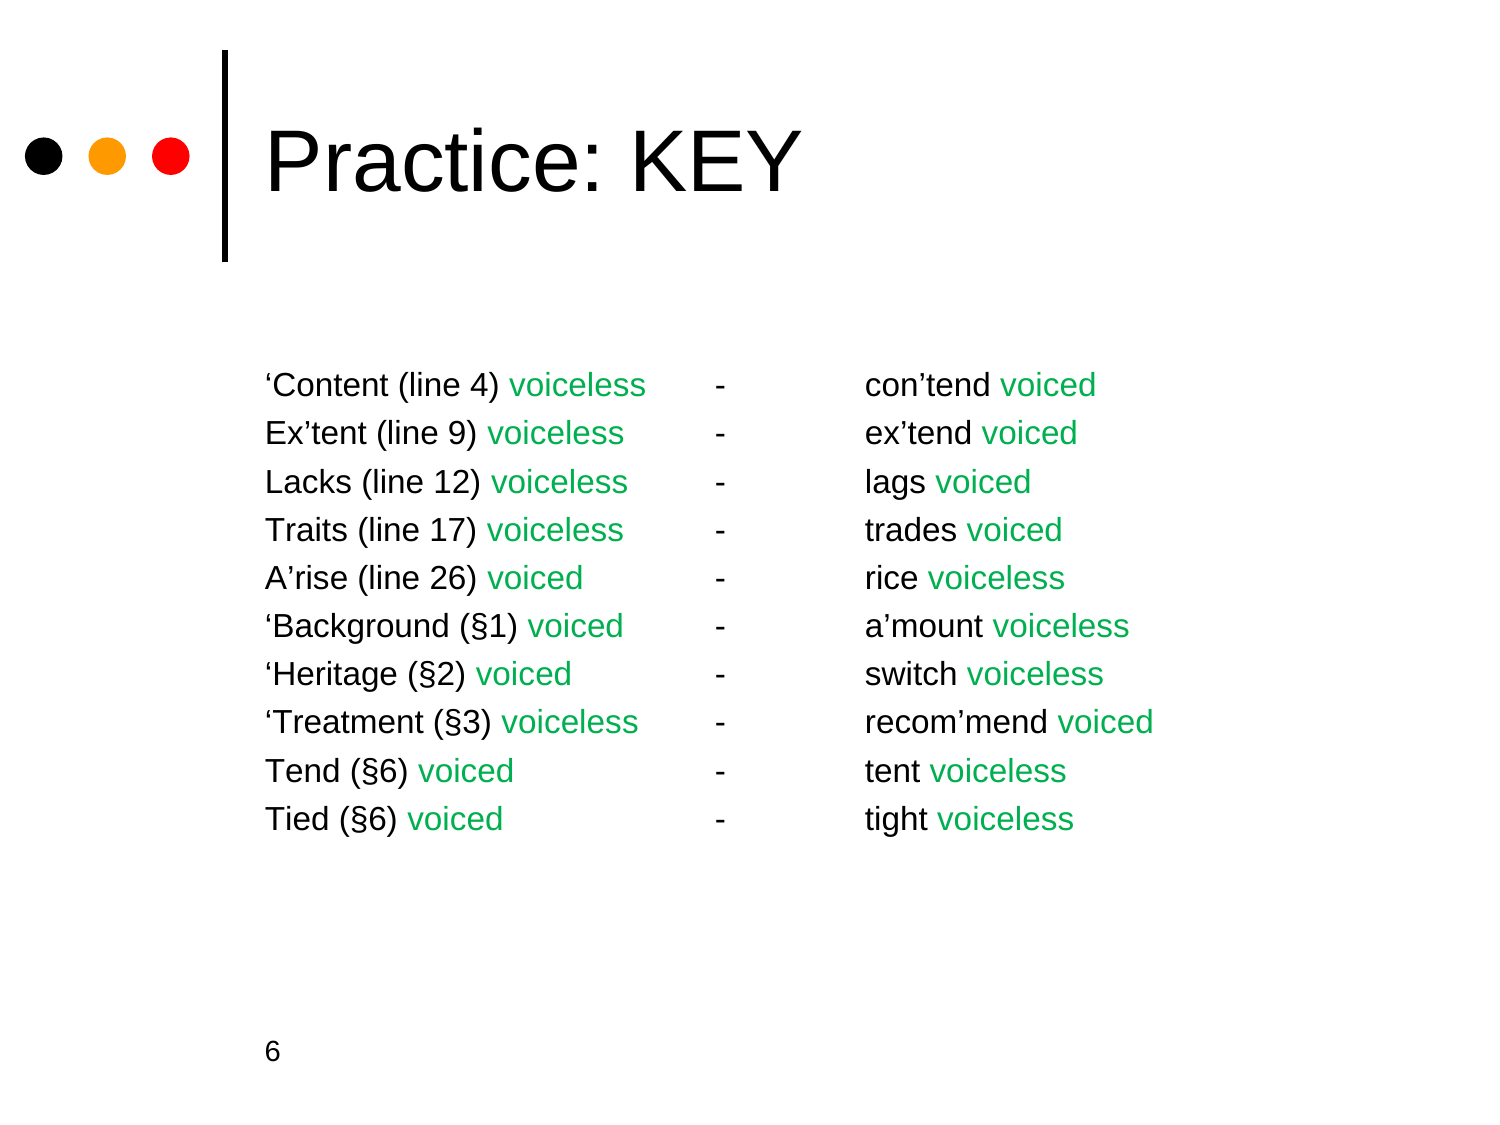

# Practice: KEY
‘Content (line 4) voiceless	-	con’tend voiced
Ex’tent (line 9) voiceless	- 	ex’tend voiced
Lacks (line 12) voiceless	- 	lags voiced
Traits (line 17) voiceless	- 	trades voiced
A’rise (line 26) voiced	- 	rice voiceless
‘Background (§1) voiced	-	a’mount voiceless
‘Heritage (§2) voiced	- 	switch voiceless
‘Treatment (§3) voiceless	-	recom’mend voiced
Tend (§6) voiced		- 	tent voiceless
Tied (§6) voiced		- 	tight voiceless